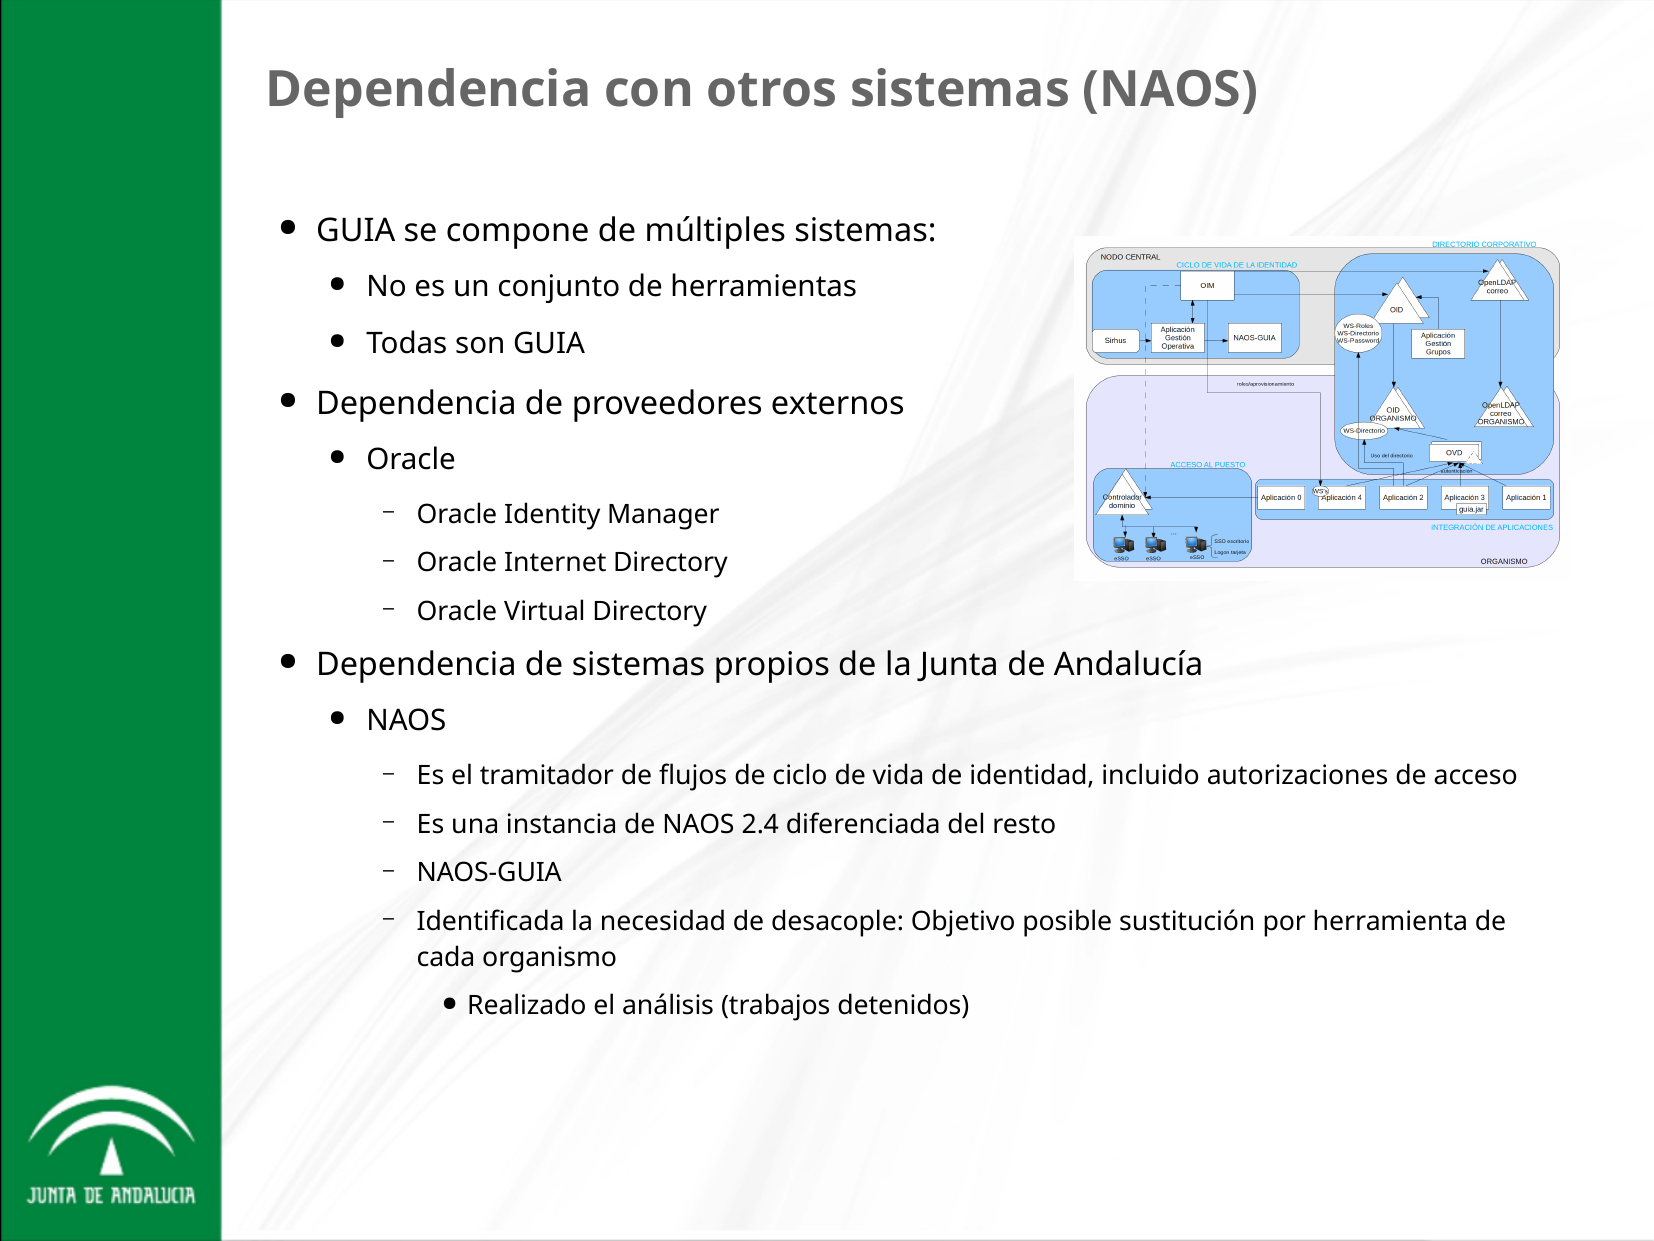

# Dependencia con otros sistemas (NAOS)
GUIA se compone de múltiples sistemas:
No es un conjunto de herramientas
Todas son GUIA
Dependencia de proveedores externos
Oracle
Oracle Identity Manager
Oracle Internet Directory
Oracle Virtual Directory
Dependencia de sistemas propios de la Junta de Andalucía
NAOS
Es el tramitador de flujos de ciclo de vida de identidad, incluido autorizaciones de acceso
Es una instancia de NAOS 2.4 diferenciada del resto
NAOS-GUIA
Identificada la necesidad de desacople: Objetivo posible sustitución por herramienta de cada organismo
Realizado el análisis (trabajos detenidos)